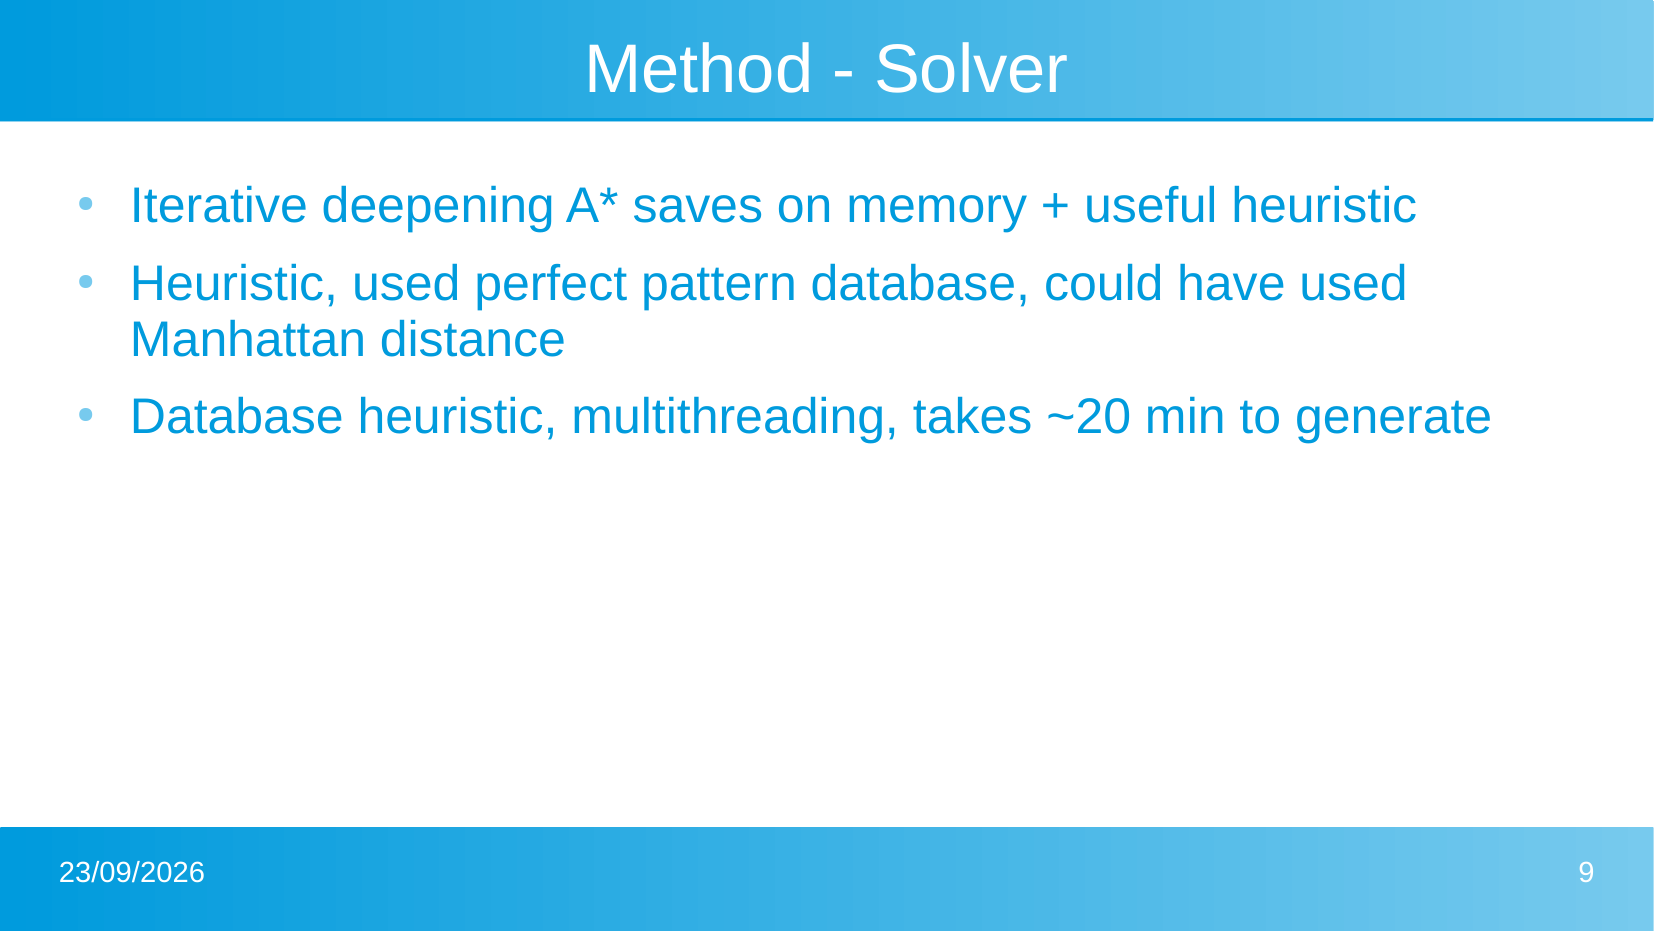

# Method - Solver
Iterative deepening A* saves on memory + useful heuristic
Heuristic, used perfect pattern database, could have used Manhattan distance
Database heuristic, multithreading, takes ~20 min to generate
9